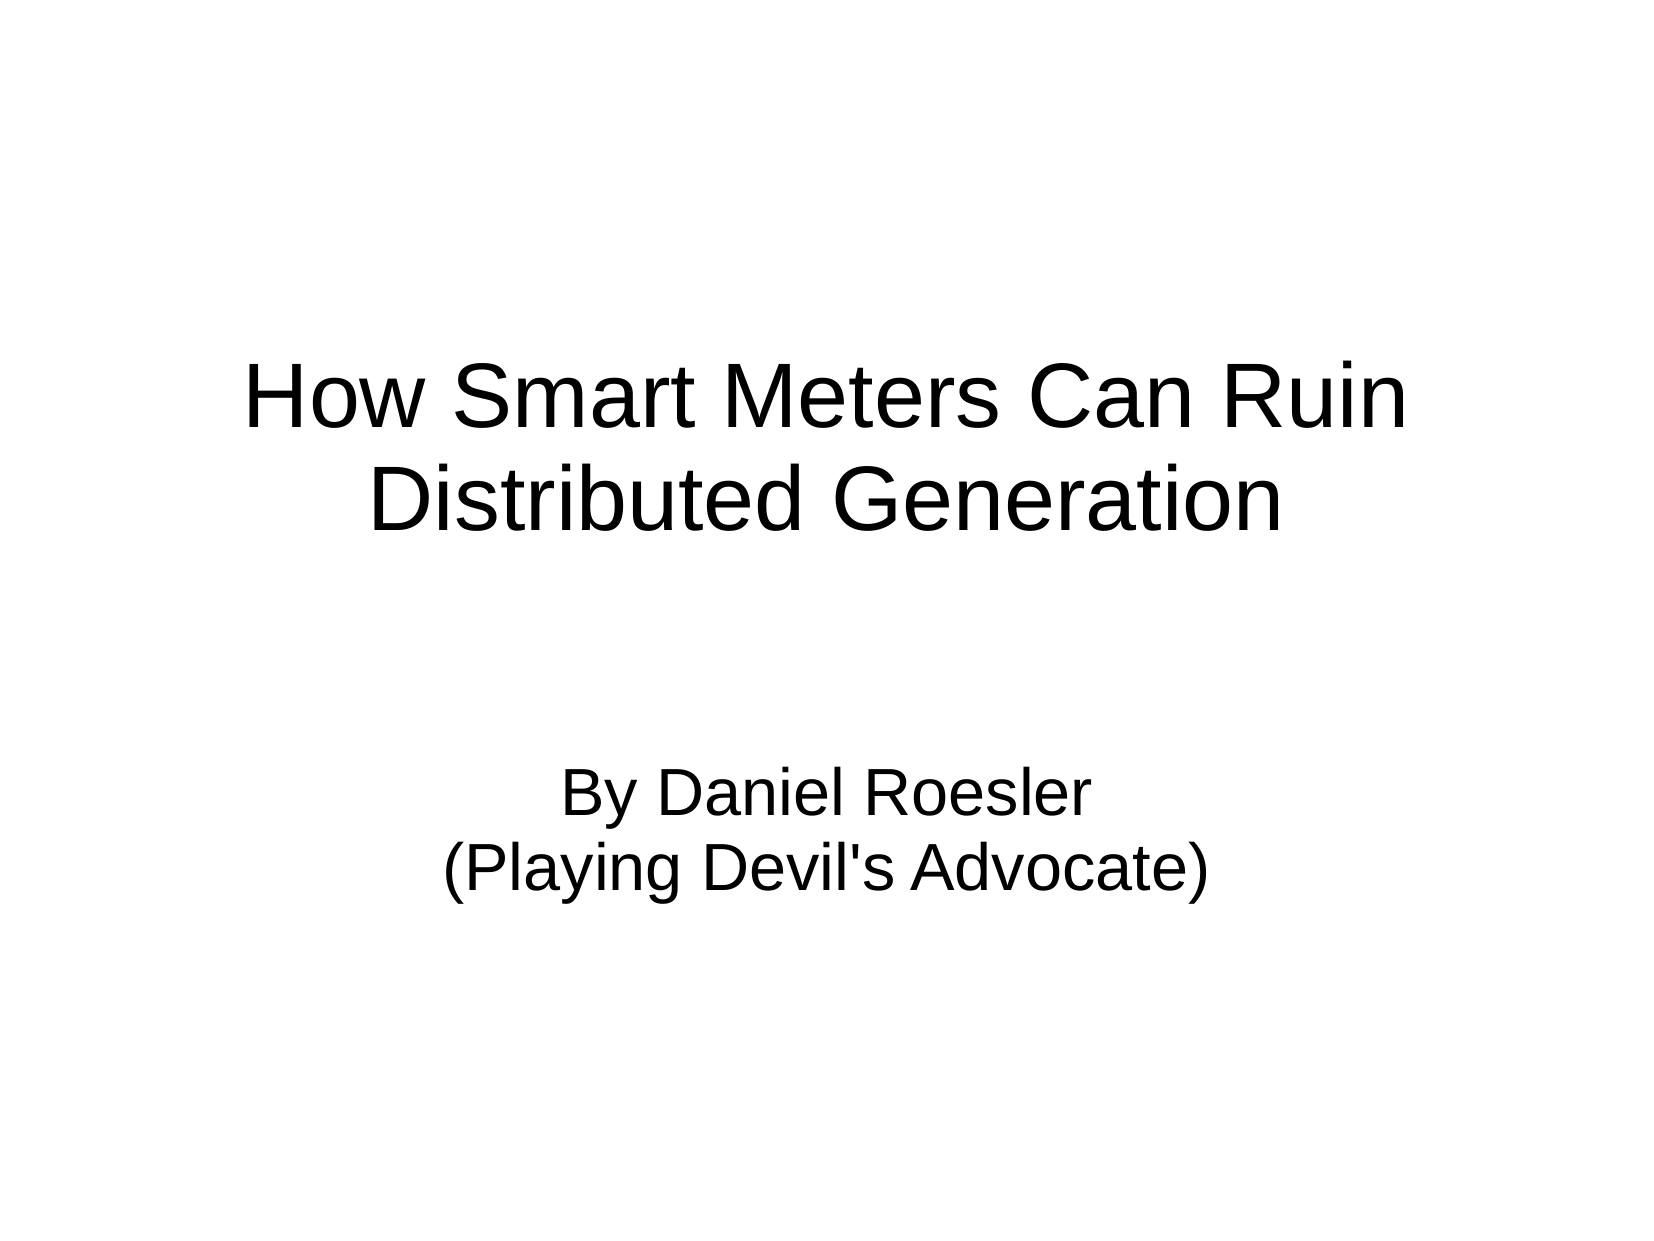

# How Smart Meters Can Ruin
Distributed Generation
By Daniel Roesler
(Playing Devil's Advocate)